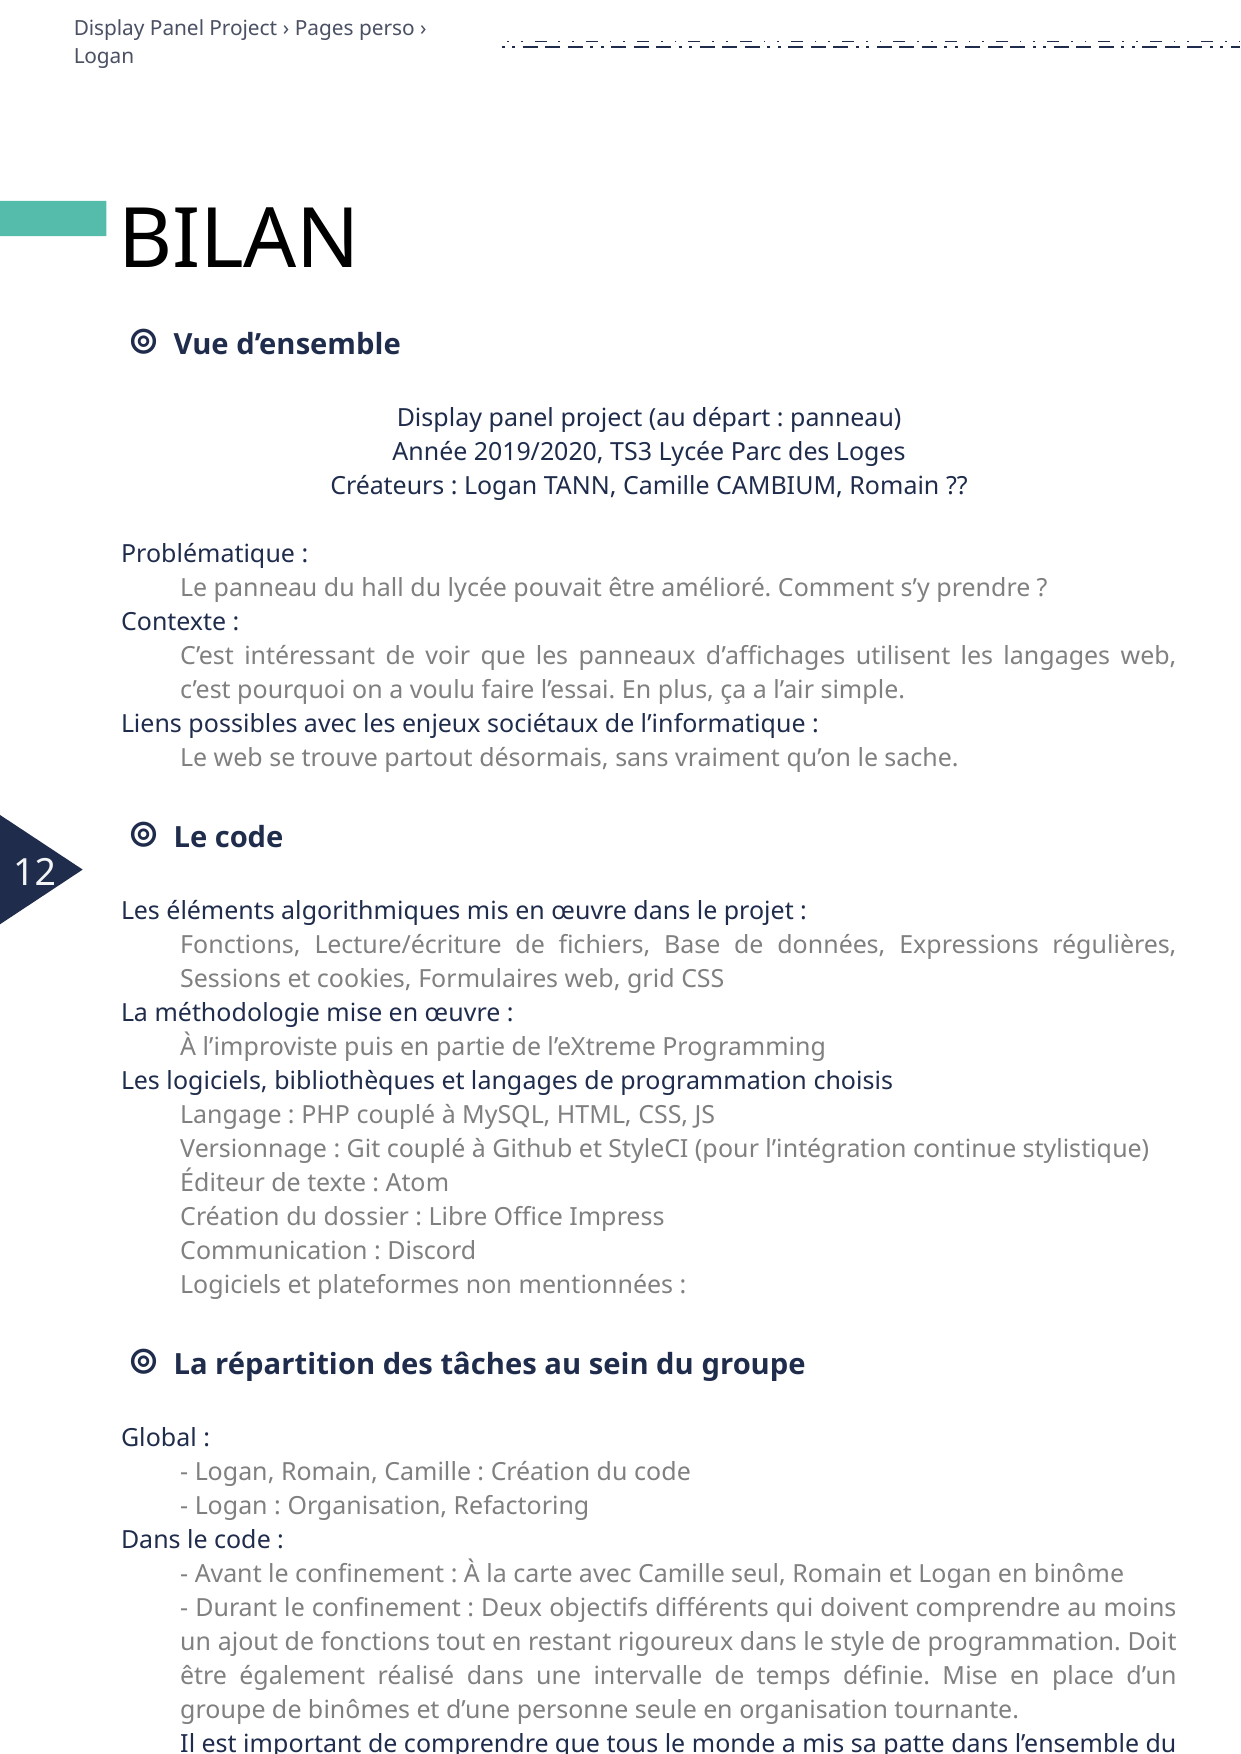

Display Panel Project › Pages perso › Logan
# BILAN
⌾ Vue d’ensemble
Display panel project (au départ : panneau)
Année 2019/2020, TS3 Lycée Parc des Loges
Créateurs : Logan TANN, Camille CAMBIUM, Romain ??
Problématique :
Le panneau du hall du lycée pouvait être amélioré. Comment s’y prendre ?
Contexte :
C’est intéressant de voir que les panneaux d’affichages utilisent les langages web, c’est pourquoi on a voulu faire l’essai. En plus, ça a l’air simple.
Liens possibles avec les enjeux sociétaux de l’informatique :
Le web se trouve partout désormais, sans vraiment qu’on le sache.
⌾ Le code
Les éléments algorithmiques mis en œuvre dans le projet :
Fonctions, Lecture/écriture de fichiers, Base de données, Expressions régulières, Sessions et cookies, Formulaires web, grid CSS
La méthodologie mise en œuvre :
À l’improviste puis en partie de l’eXtreme Programming
Les logiciels, bibliothèques et langages de programmation choisis
Langage : PHP couplé à MySQL, HTML, CSS, JS
Versionnage : Git couplé à Github et StyleCI (pour l’intégration continue stylistique)
Éditeur de texte : Atom
Création du dossier : Libre Office Impress
Communication : Discord
Logiciels et plateformes non mentionnées :
⌾ La répartition des tâches au sein du groupe
Global :
- Logan, Romain, Camille : Création du code
- Logan : Organisation, Refactoring
Dans le code :
- Avant le confinement : À la carte avec Camille seul, Romain et Logan en binôme
- Durant le confinement : Deux objectifs différents qui doivent comprendre au moins un ajout de fonctions tout en restant rigoureux dans le style de programmation. Doit être également réalisé dans une intervalle de temps définie. Mise en place d’un groupe de binômes et d’une personne seule en organisation tournante.
Il est important de comprendre que tous le monde a mis sa patte dans l’ensemble du code et qu’il est difficile d’expliquer la répartition des tâches sans le tableau des objectifs github (mis en annexe)
⌾ Les changements entre le fonctionnement imaginé (section fonctionnement) et le projet final + difficultés :
- Création du dossier papier par Logan de manière prématurée
- Mise en place d’un identifiant unique sur les noms d’articles afin de donner un ordre
- Difficulté de communication (feedback) et de présence pour l’ensemble du groupe.